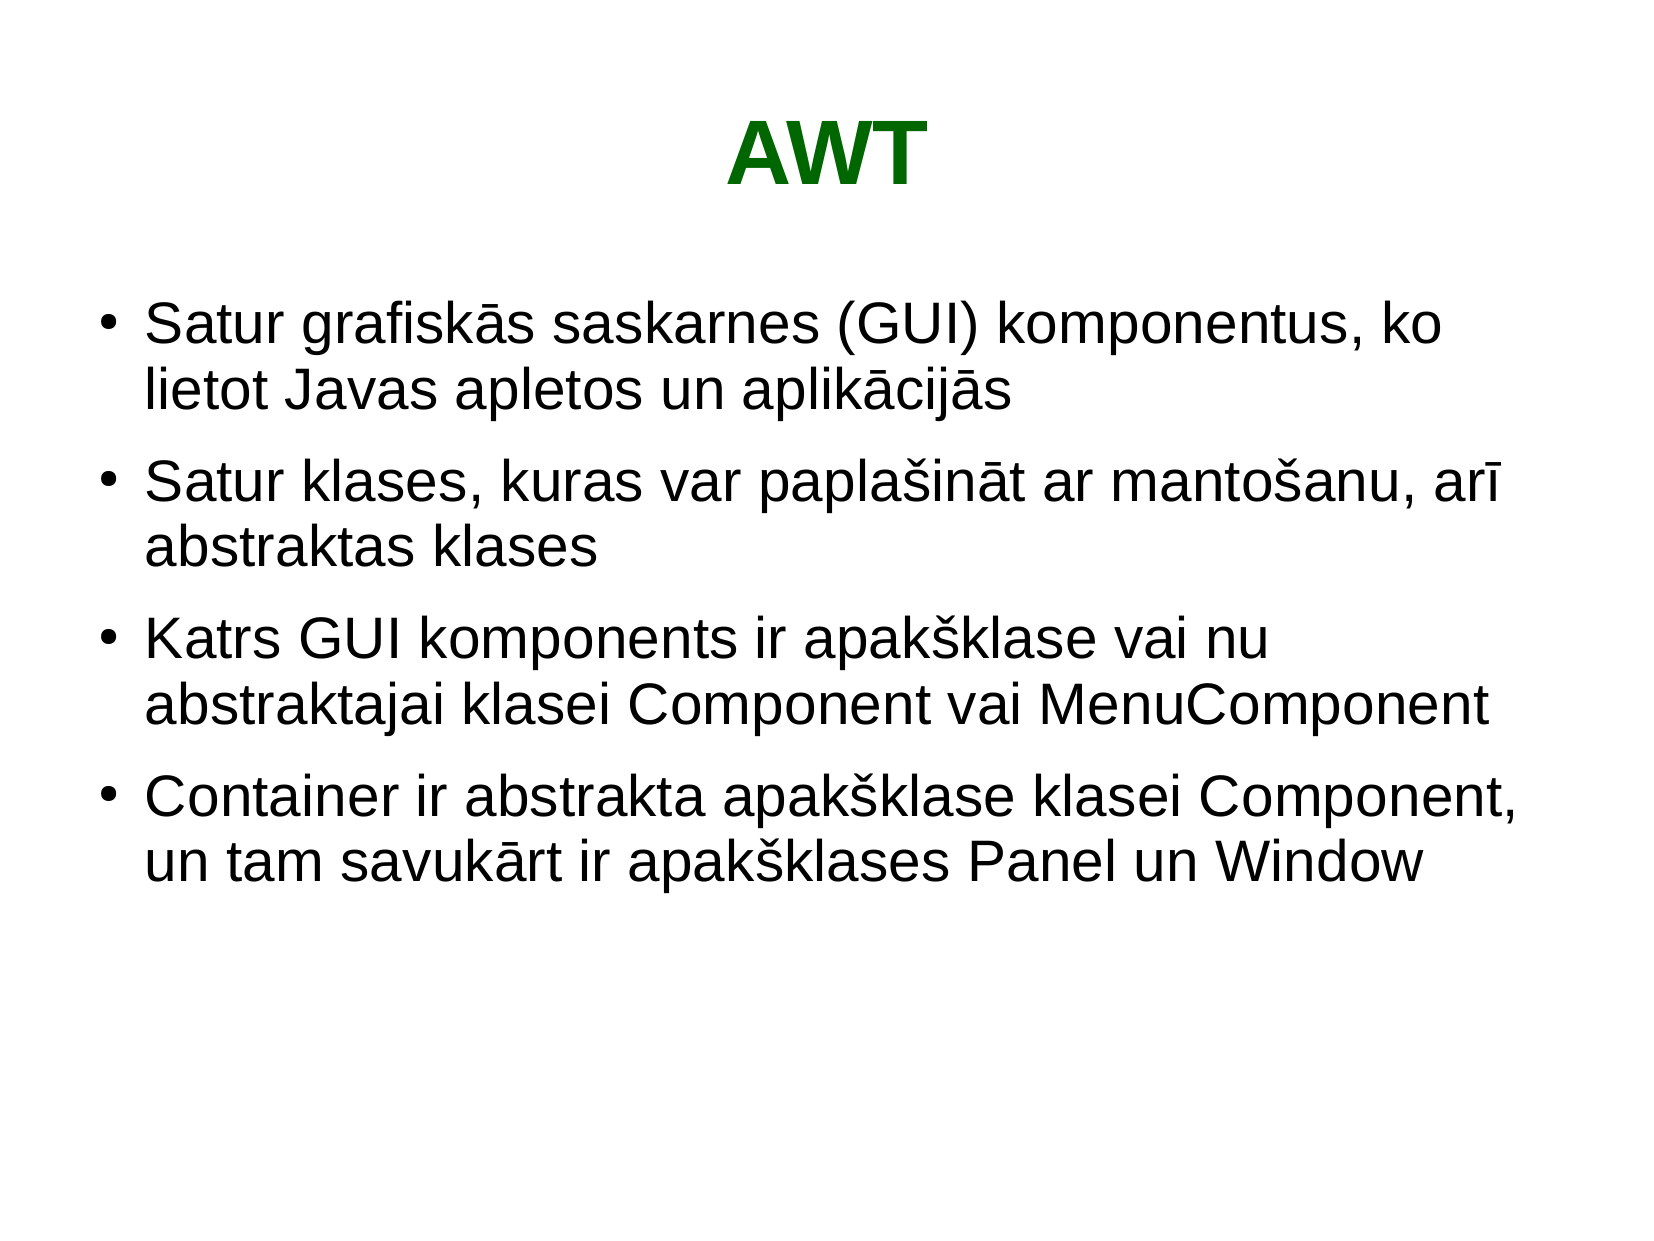

# AWT
Satur grafiskās saskarnes (GUI) komponentus, ko lietot Javas apletos un aplikācijās
Satur klases, kuras var paplašināt ar mantošanu, arī abstraktas klases
Katrs GUI komponents ir apakšklase vai nu abstraktajai klasei Component vai MenuComponent
Container ir abstrakta apakšklase klasei Component, un tam savukārt ir apakšklases Panel un Window